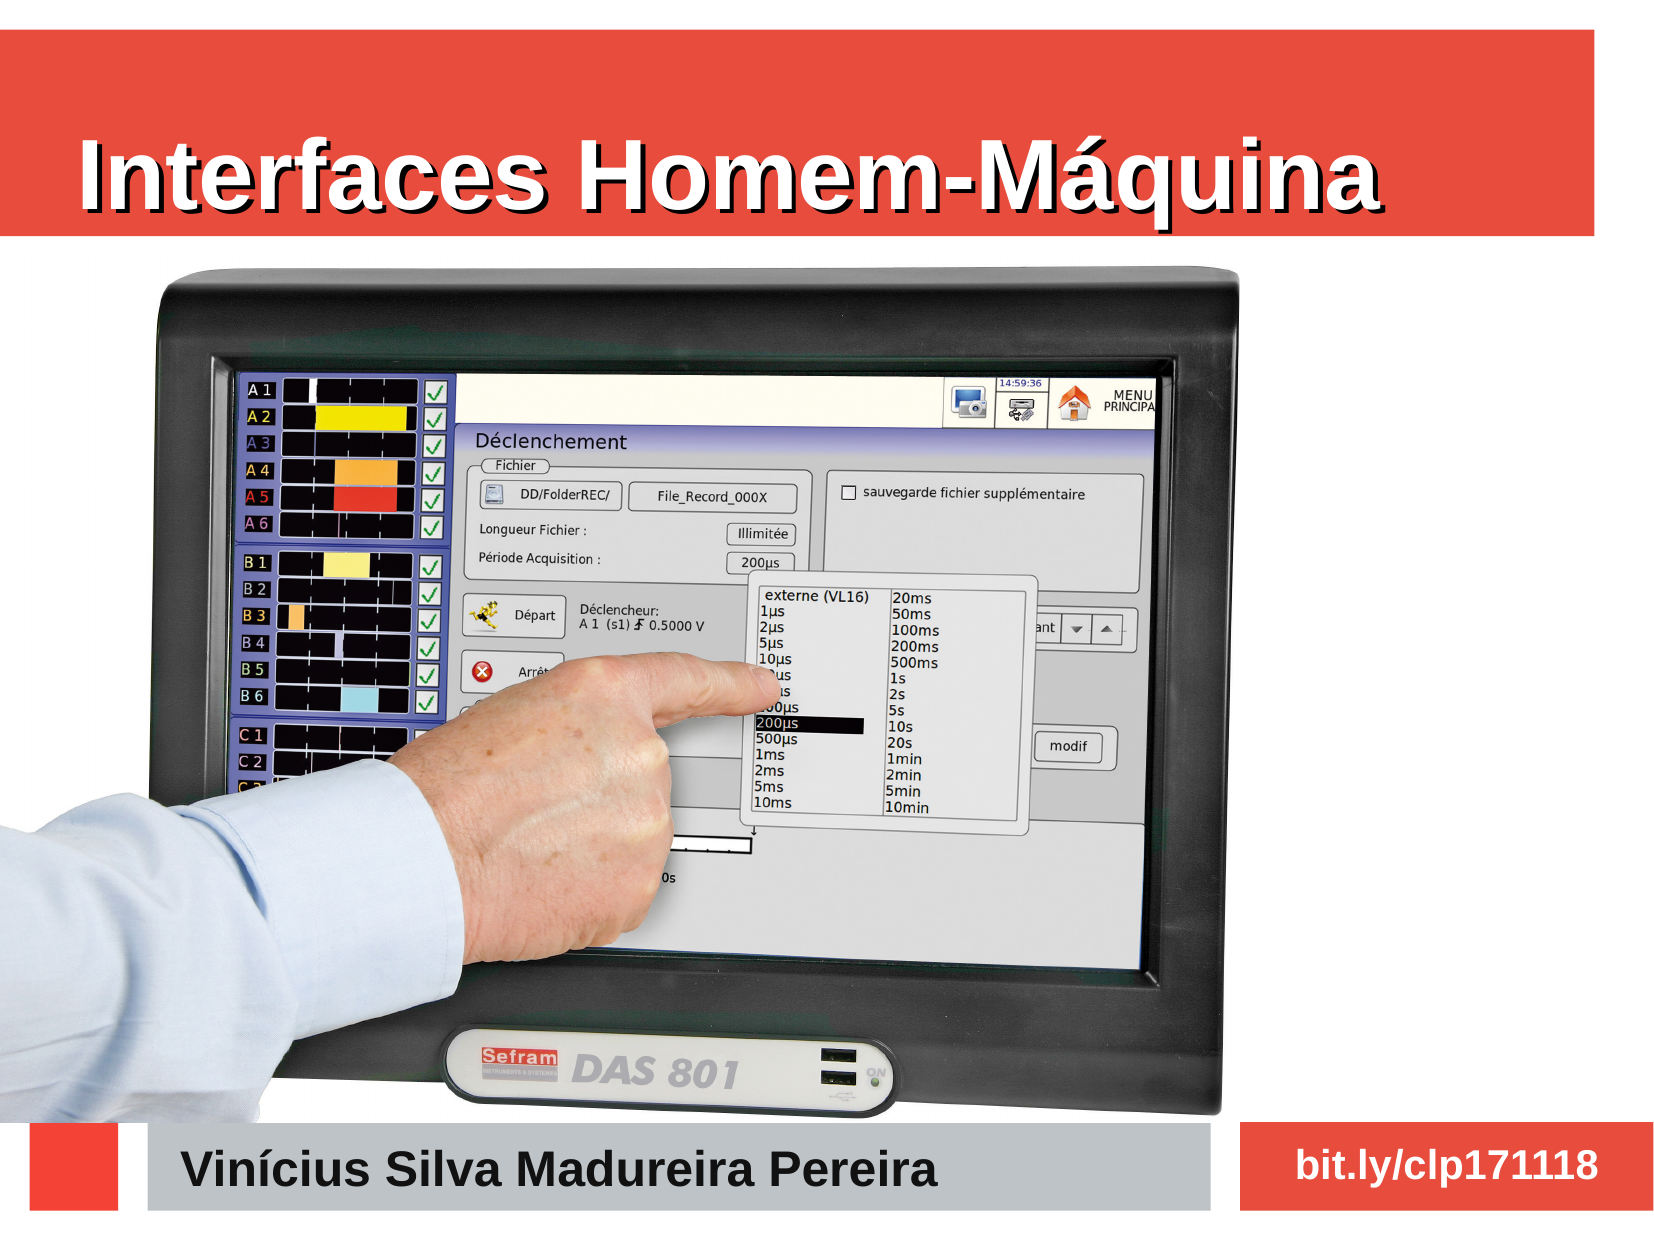

# Interfaces Homem-Máquina
Vinícius Silva Madureira Pereira
bit.ly/clp171118